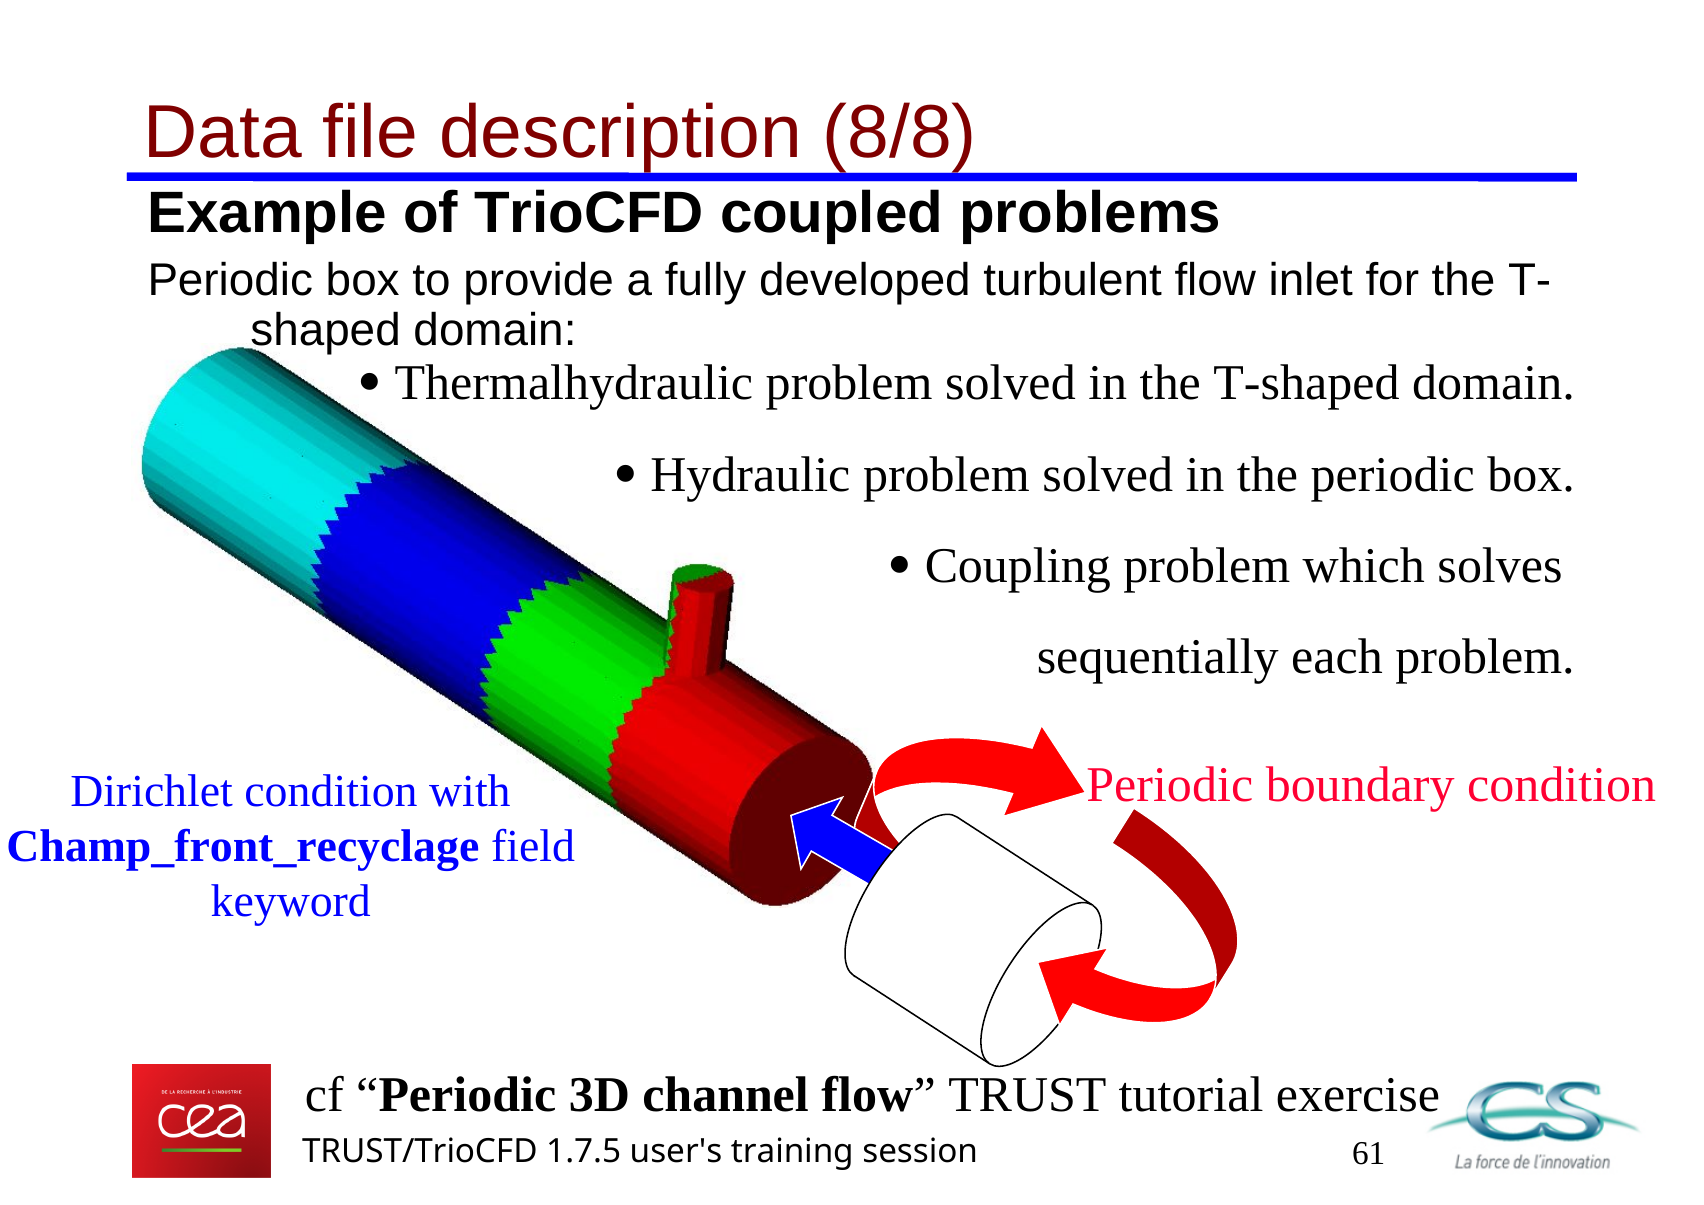

# Data file description (8/8)
Example of TrioCFD coupled problems
Periodic box to provide a fully developed turbulent flow inlet for the T- shaped domain:
 Thermalhydraulic problem solved in the T-shaped domain.
 Hydraulic problem solved in the periodic box.
 Coupling problem which solves
sequentially each problem.
Periodic boundary condition
Dirichlet condition with Champ_front_recyclage field keyword
cf “Periodic 3D channel flow” TRUST tutorial exercise
TRUST/TrioCFD 1.7.5 user's training session
61